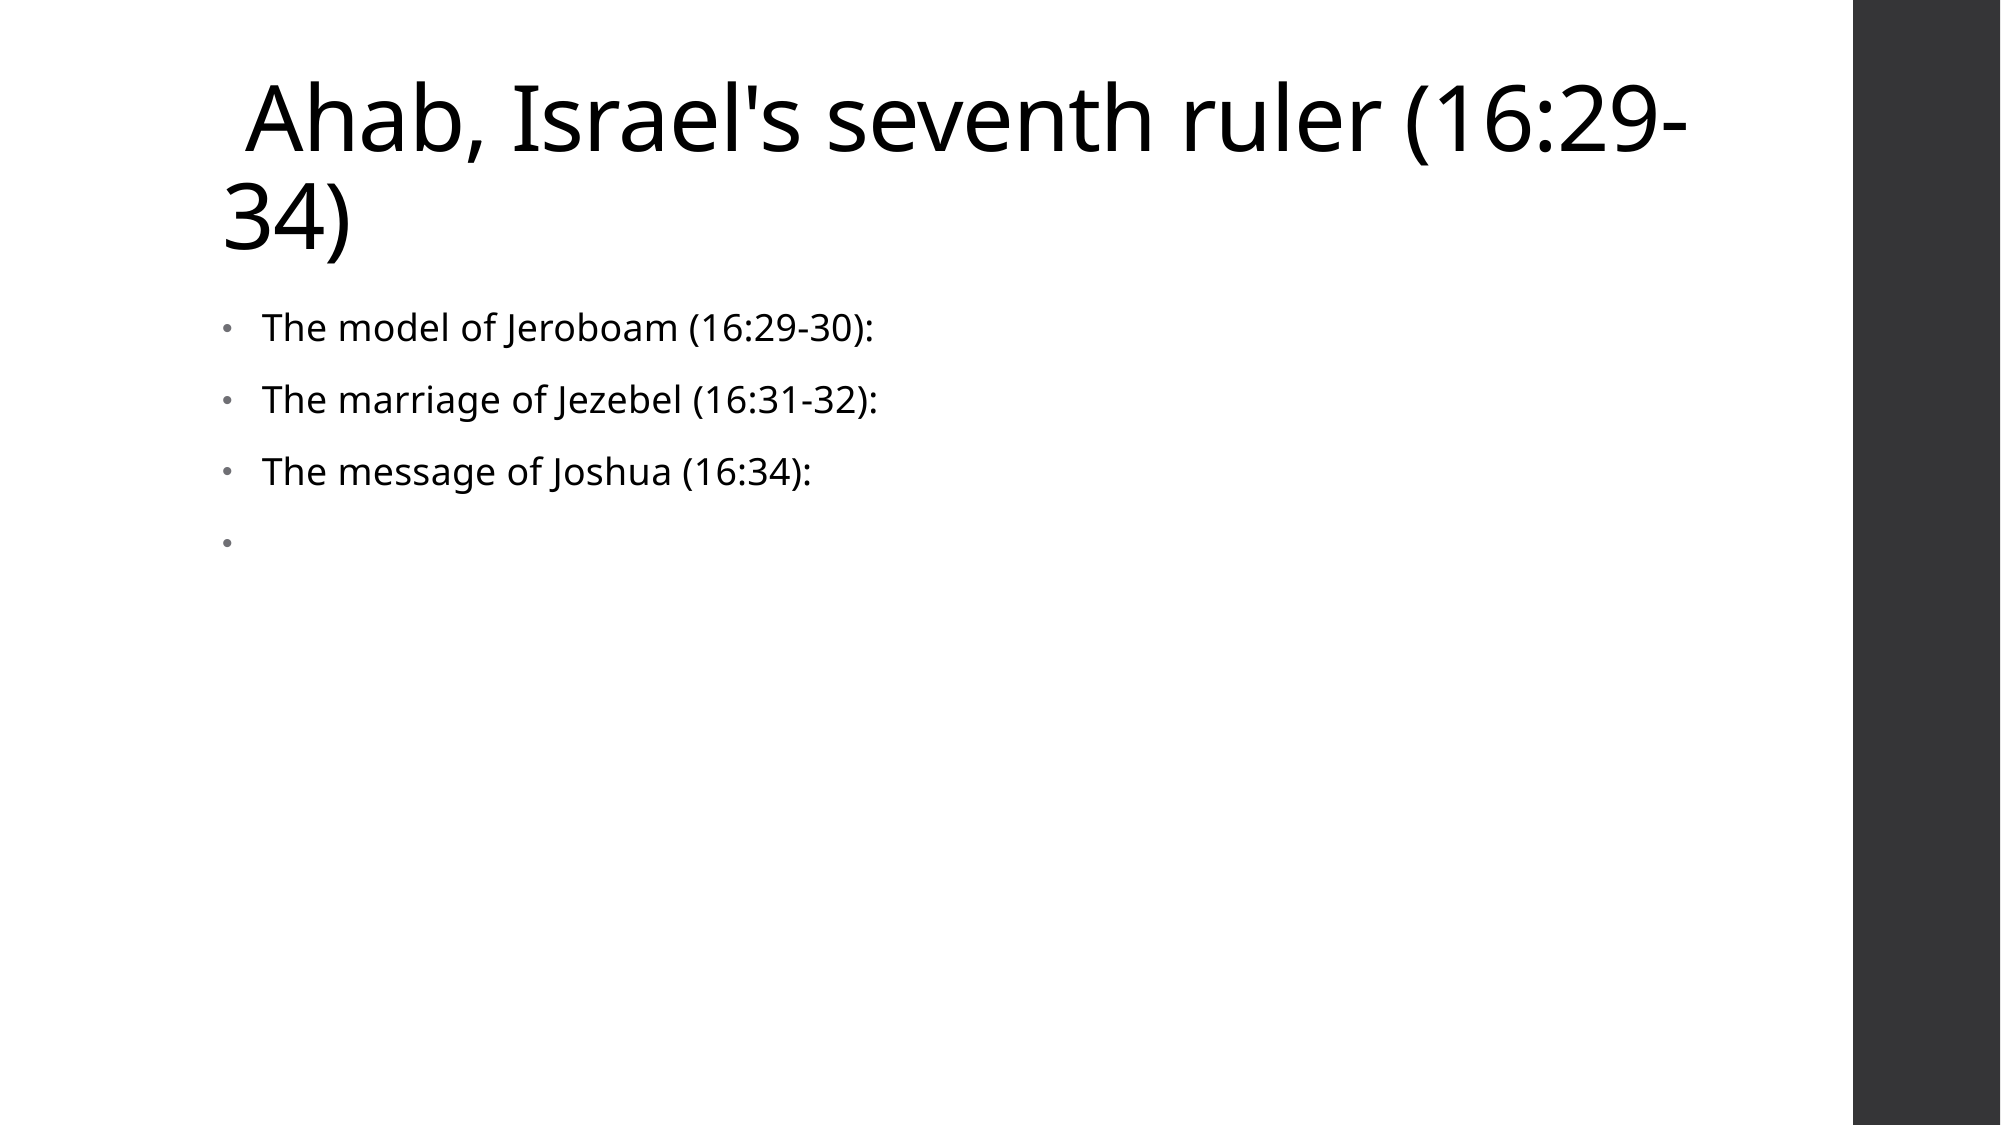

# Ahab, Israel's seventh ruler (16:29-34)
 The model of Jeroboam (16:29-30):
 The marriage of Jezebel (16:31-32):
 The message of Joshua (16:34):